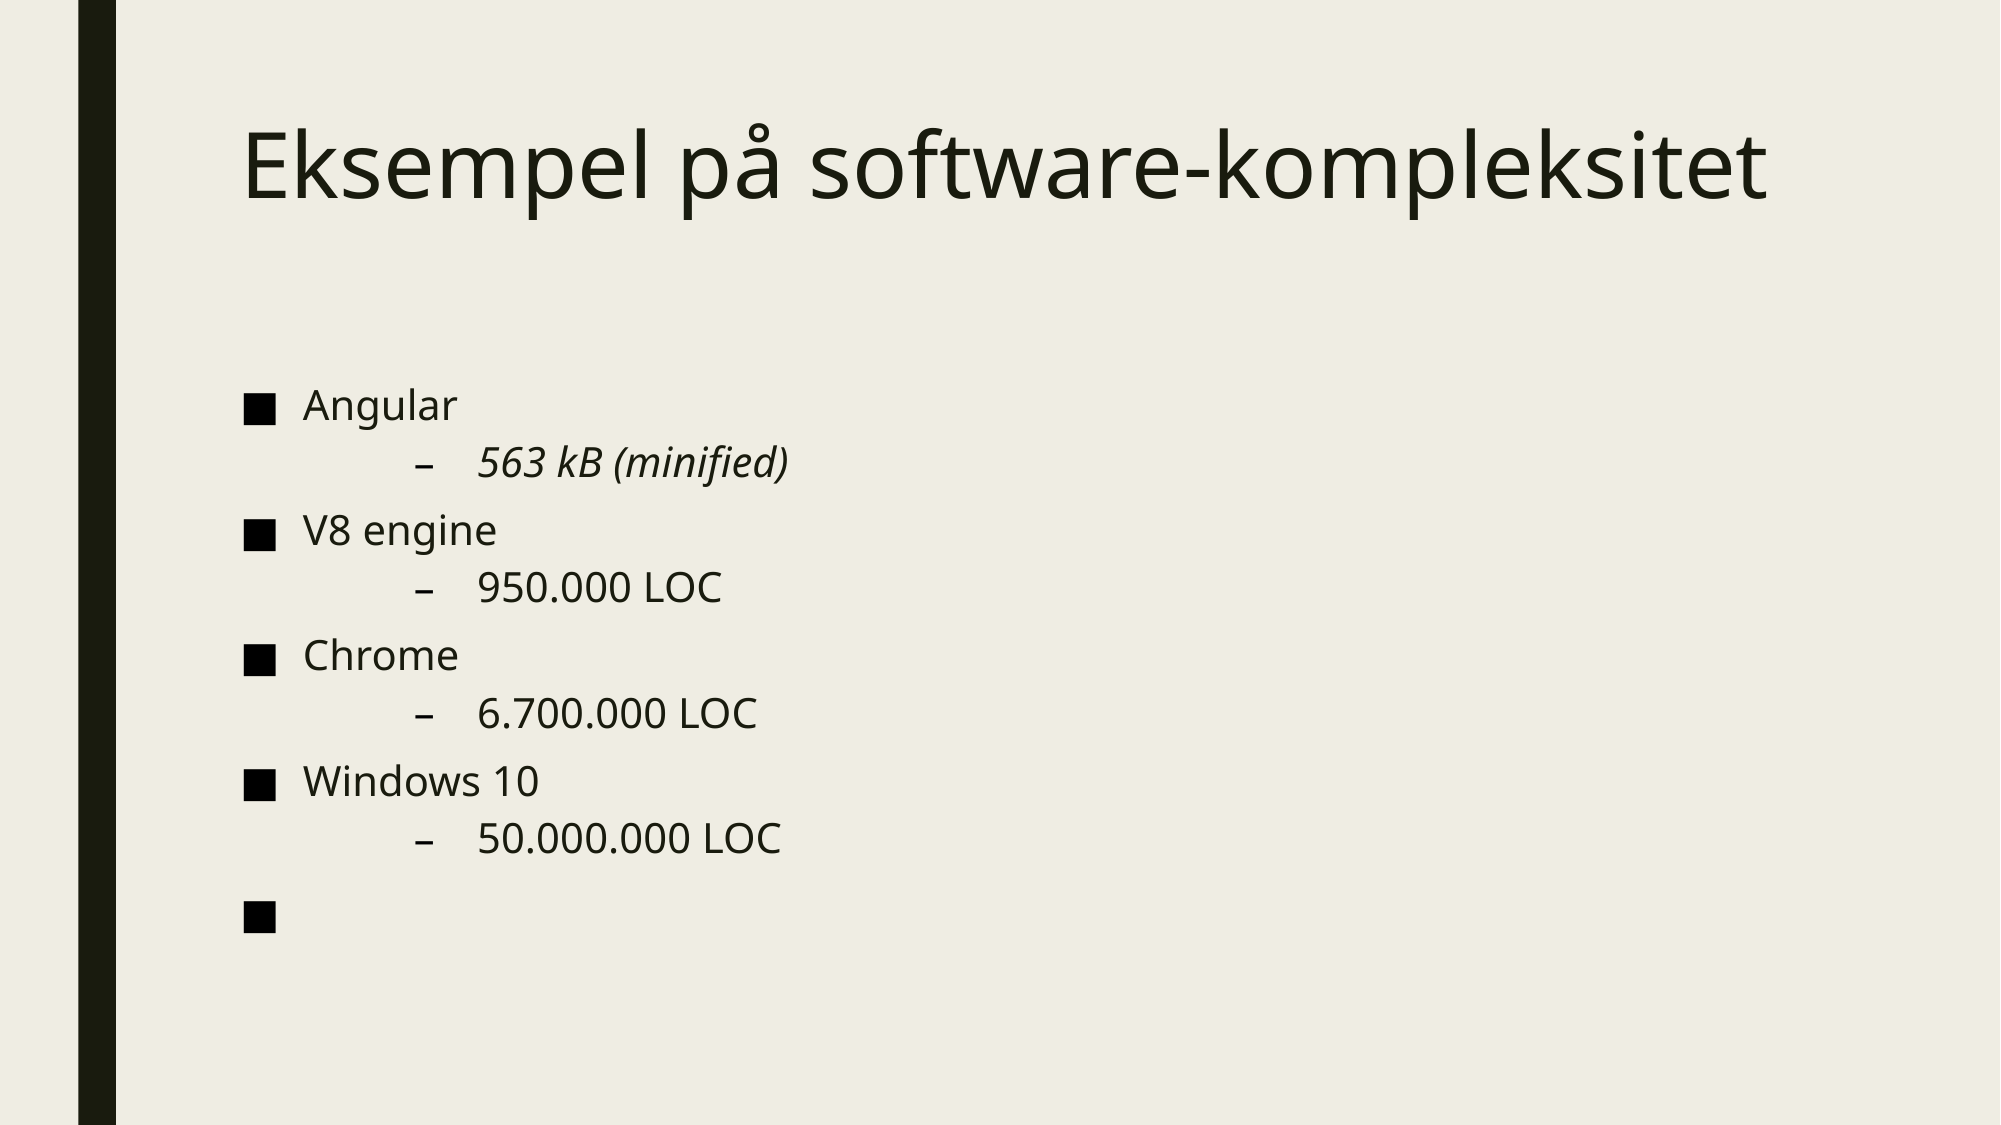

# Eksempel på software-kompleksitet
Angular
563 kB (minified)
V8 engine
950.000 LOC
Chrome
6.700.000 LOC
Windows 10
50.000.000 LOC